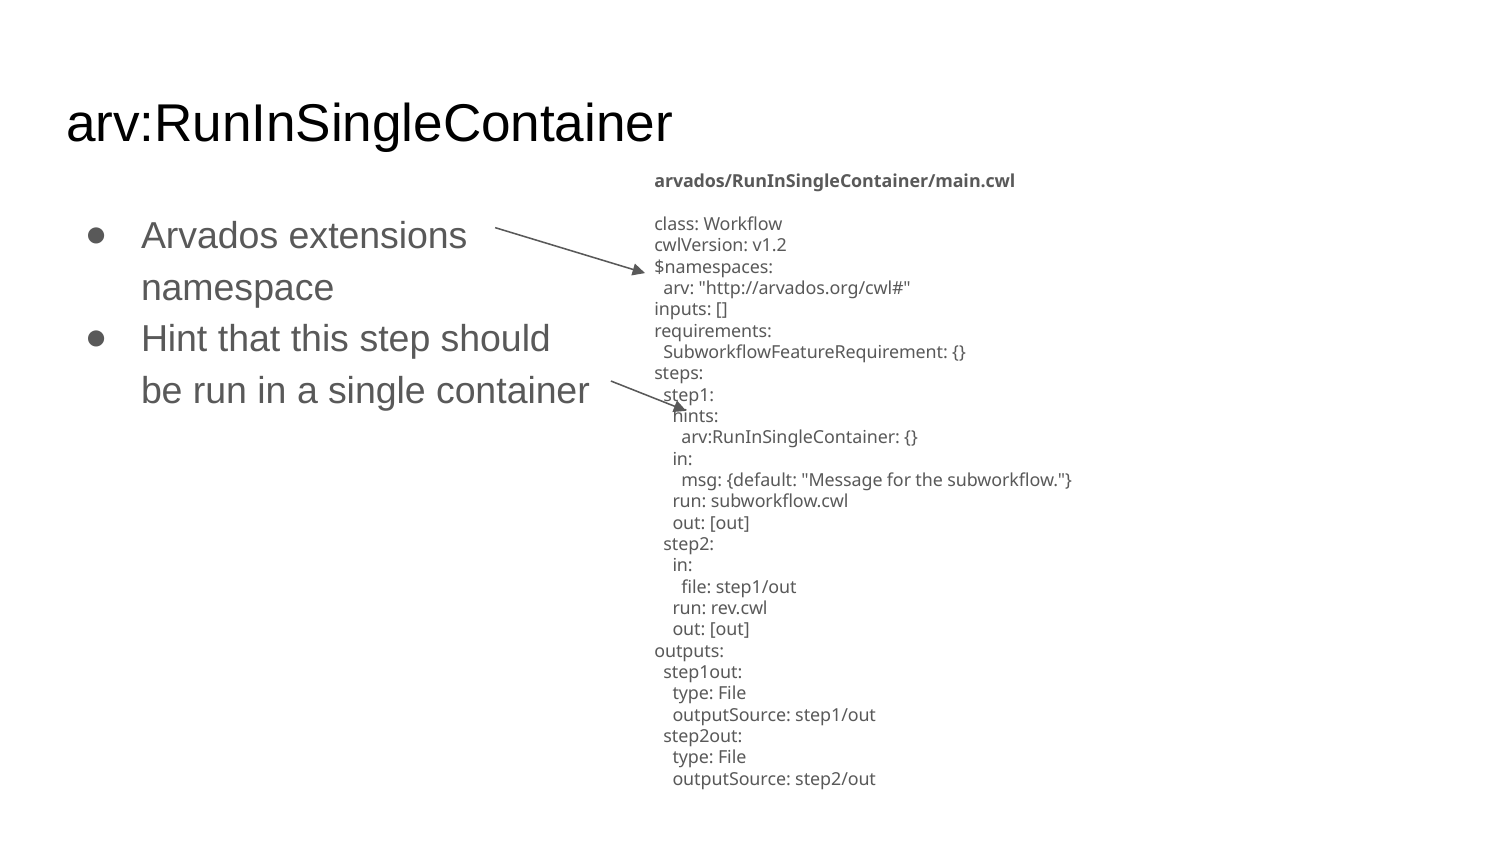

# arv:RunInSingleContainer
arvados/RunInSingleContainer/main.cwl
class: Workflow
cwlVersion: v1.2
$namespaces:
 arv: "http://arvados.org/cwl#"
inputs: []
requirements:
 SubworkflowFeatureRequirement: {}
steps:
 step1:
 hints:
 arv:RunInSingleContainer: {}
 in:
 msg: {default: "Message for the subworkflow."}
 run: subworkflow.cwl
 out: [out]
 step2:
 in:
 file: step1/out
 run: rev.cwl
 out: [out]
outputs:
 step1out:
 type: File
 outputSource: step1/out
 step2out:
 type: File
 outputSource: step2/out
Arvados extensions namespace
Hint that this step should be run in a single container